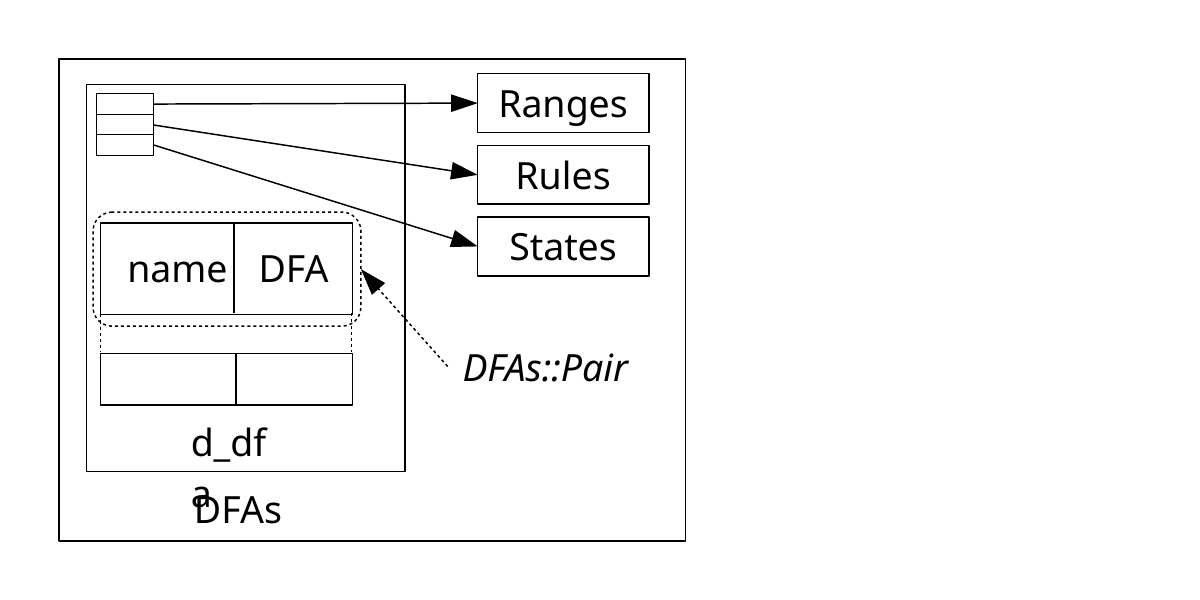

Ranges
Rules
States
name
DFA
DFAs::Pair
d_dfa
DFAs